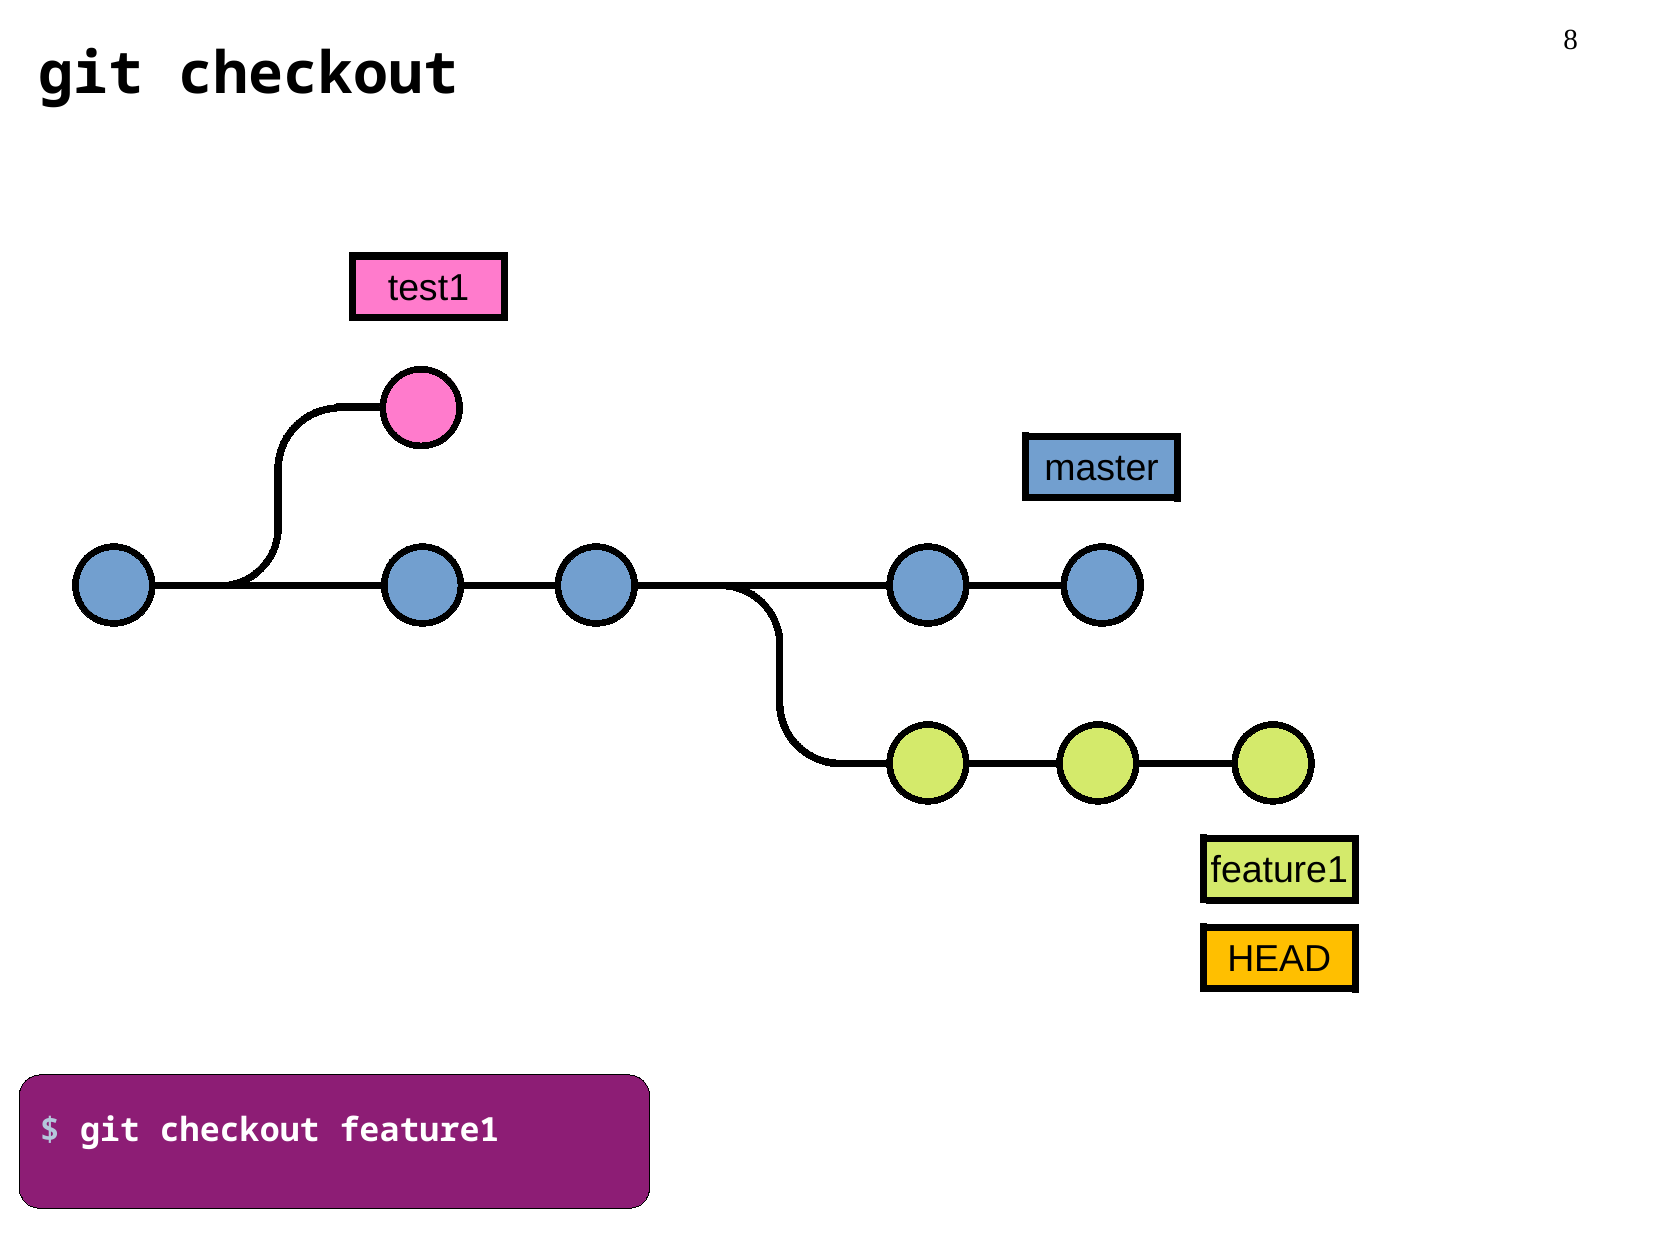

git checkout
8
test1
master
feature1
HEAD
$ git checkout feature1